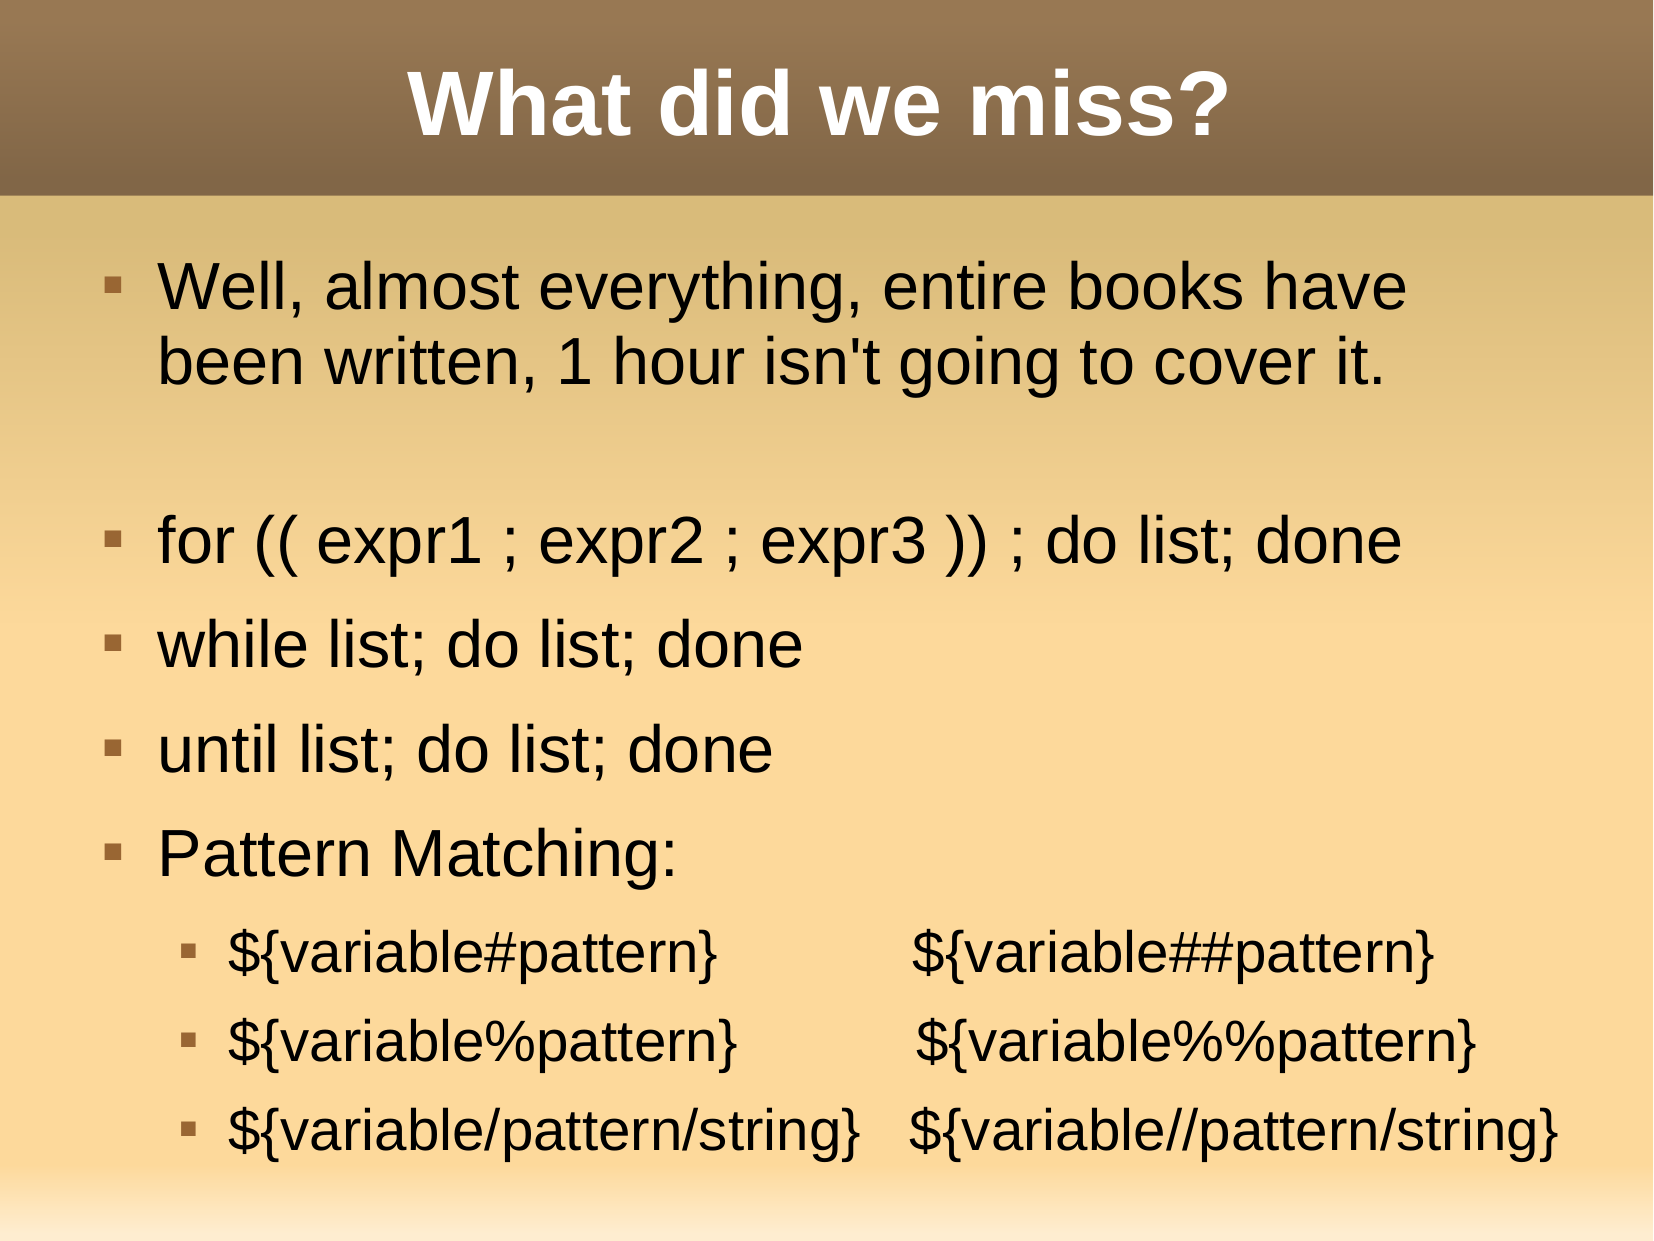

# What did we miss?
Well, almost everything, entire books have been written, 1 hour isn't going to cover it.
for (( expr1 ; expr2 ; expr3 )) ; do list; done
while list; do list; done
until list; do list; done
Pattern Matching:
${variable#pattern} ${variable##pattern}
${variable%pattern} ${variable%%pattern}
${variable/pattern/string} ${variable//pattern/string}